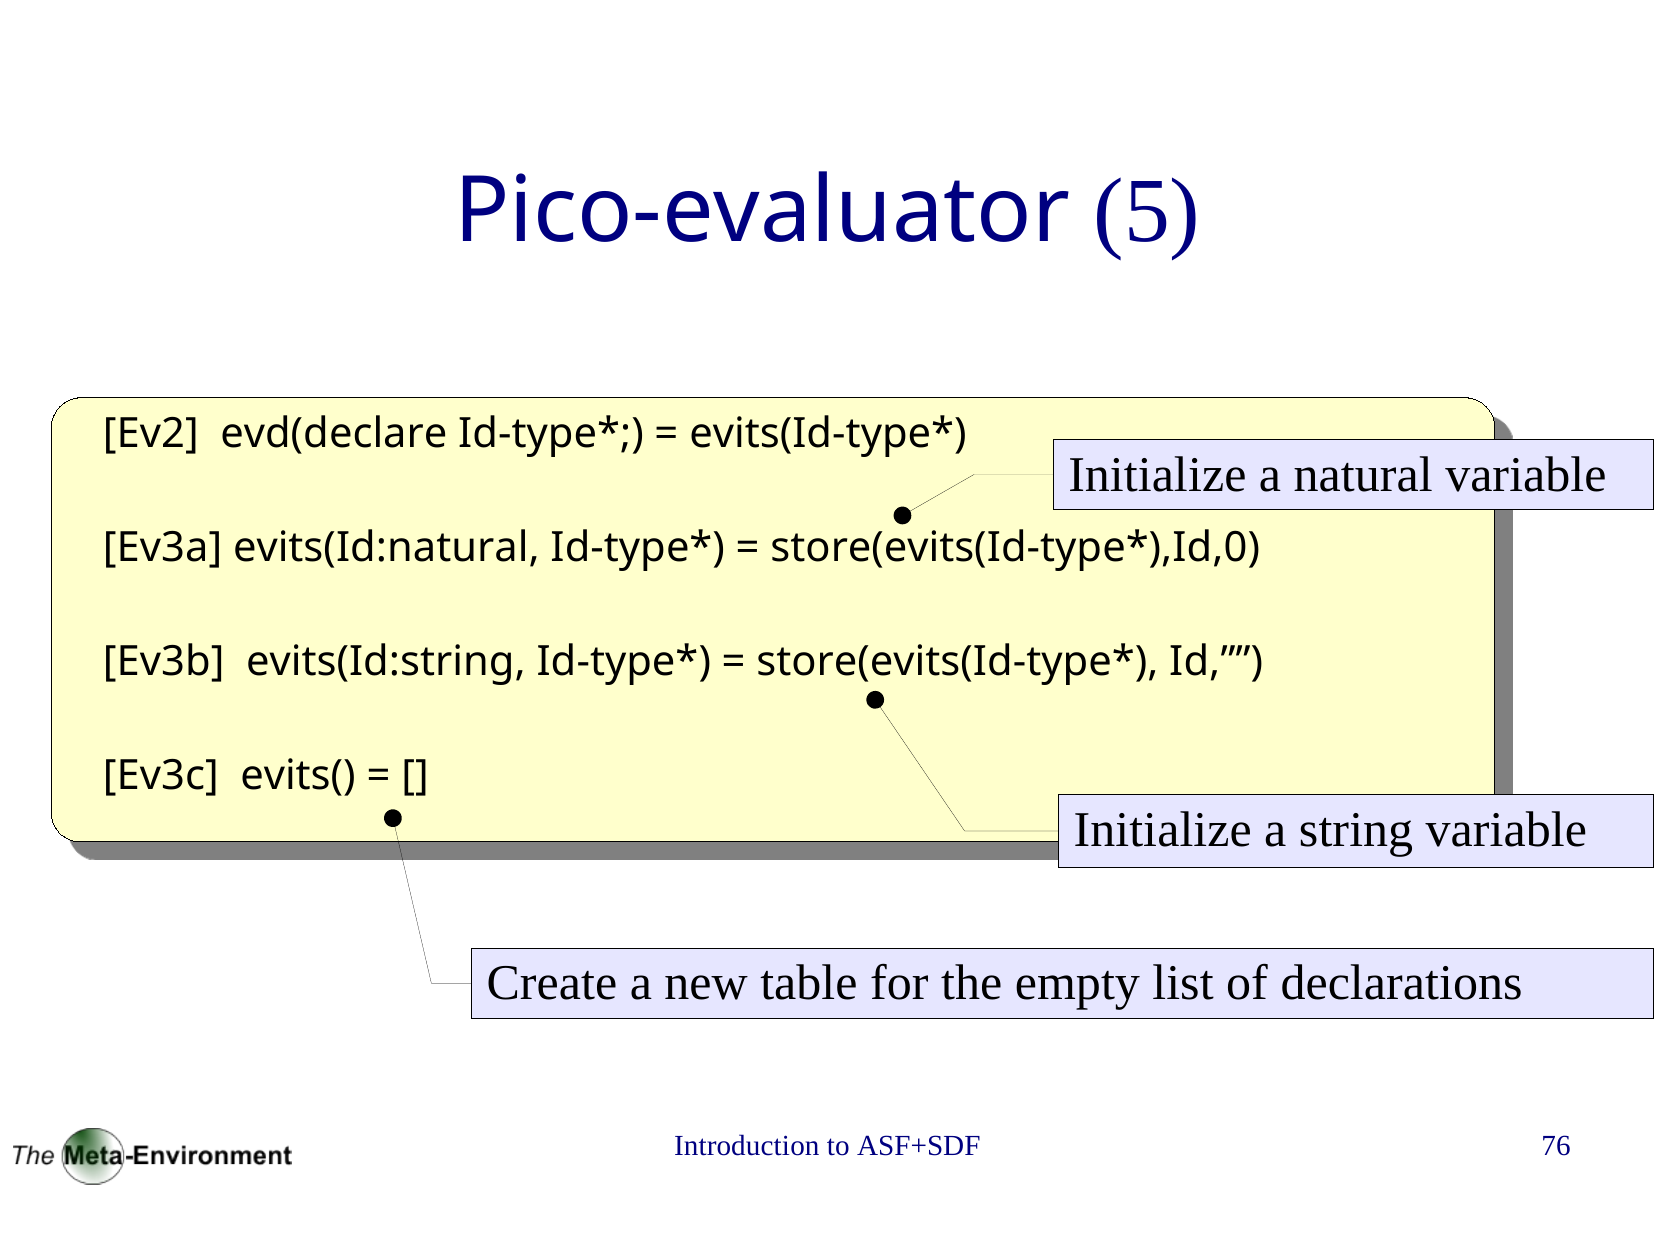

# Pico-evaluator (5)
[Ev2] evd(declare Id-type*;) = evits(Id-type*)
[Ev3a] evits(Id:natural, Id-type*) = store(evits(Id-type*),Id,0)
[Ev3b] evits(Id:string, Id-type*) = store(evits(Id-type*), Id,””)
[Ev3c] evits() = []
76